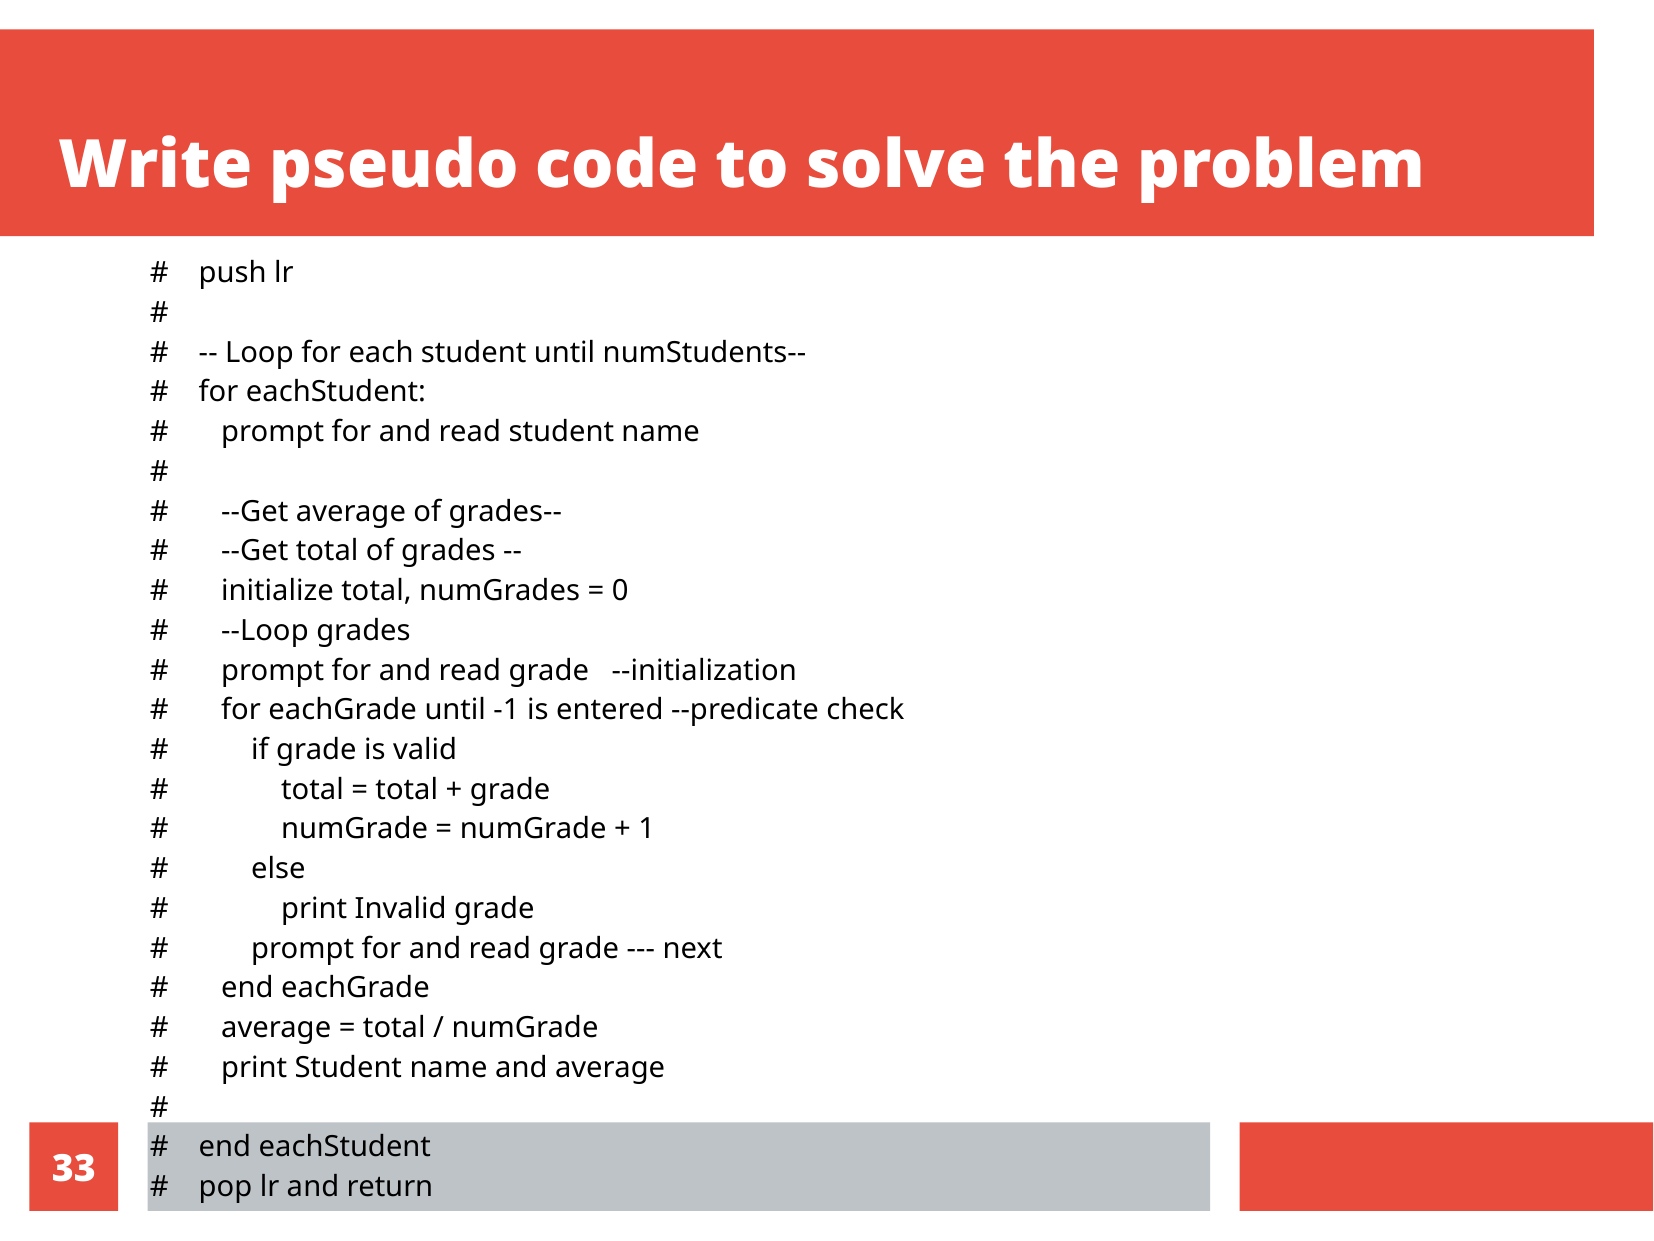

# Write pseudo code to solve the problem
# push lr
#
# -- Loop for each student until numStudents--
# for eachStudent:
# prompt for and read student name
#
# --Get average of grades--
# --Get total of grades --
# initialize total, numGrades = 0
# --Loop grades
# prompt for and read grade --initialization
# for eachGrade until -1 is entered --predicate check
# if grade is valid
# total = total + grade
# numGrade = numGrade + 1
# else
# print Invalid grade
# prompt for and read grade --- next
# end eachGrade
# average = total / numGrade
# print Student name and average
#
# end eachStudent
# pop lr and return
33